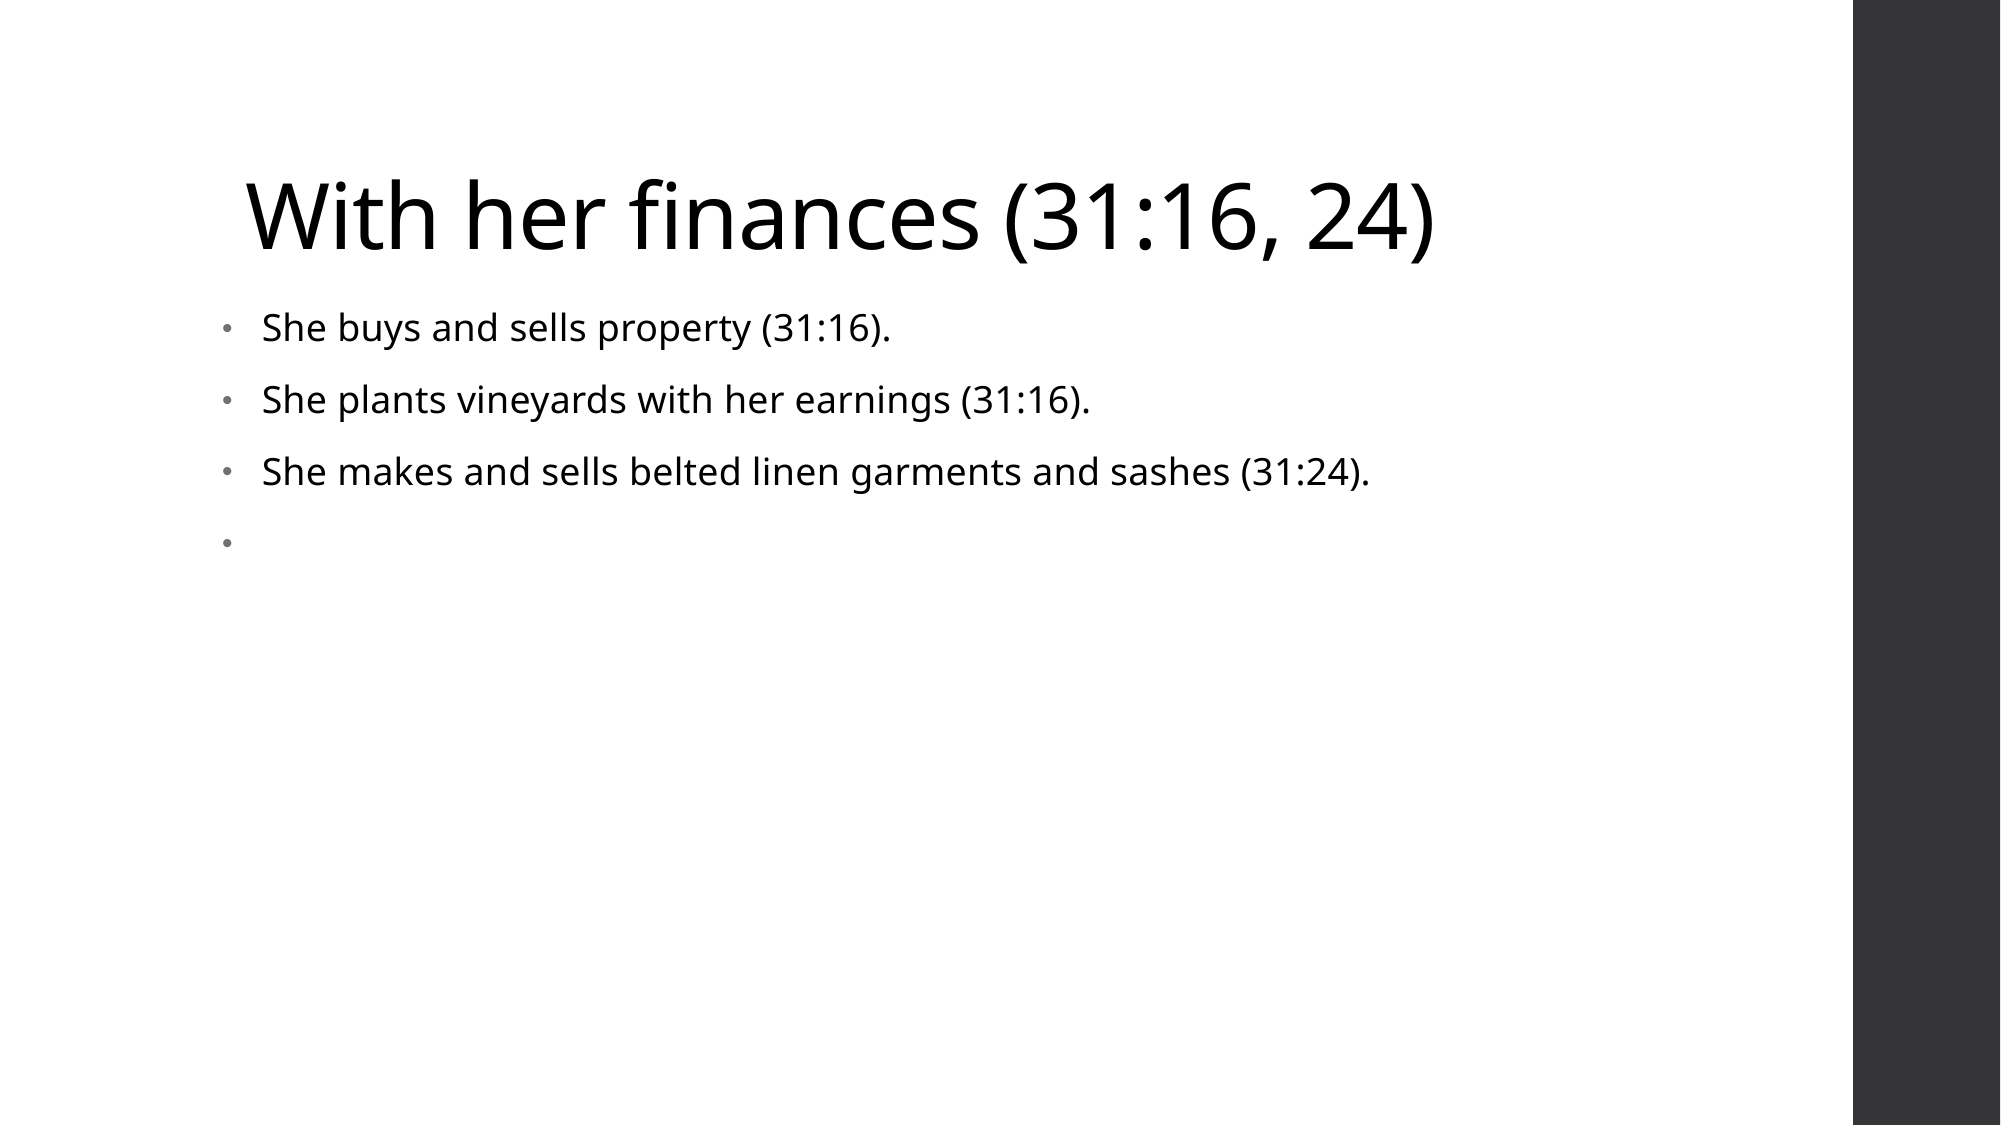

# With her finances (31:16, 24)
 She buys and sells property (31:16).
 She plants vineyards with her earnings (31:16).
 She makes and sells belted linen garments and sashes (31:24).